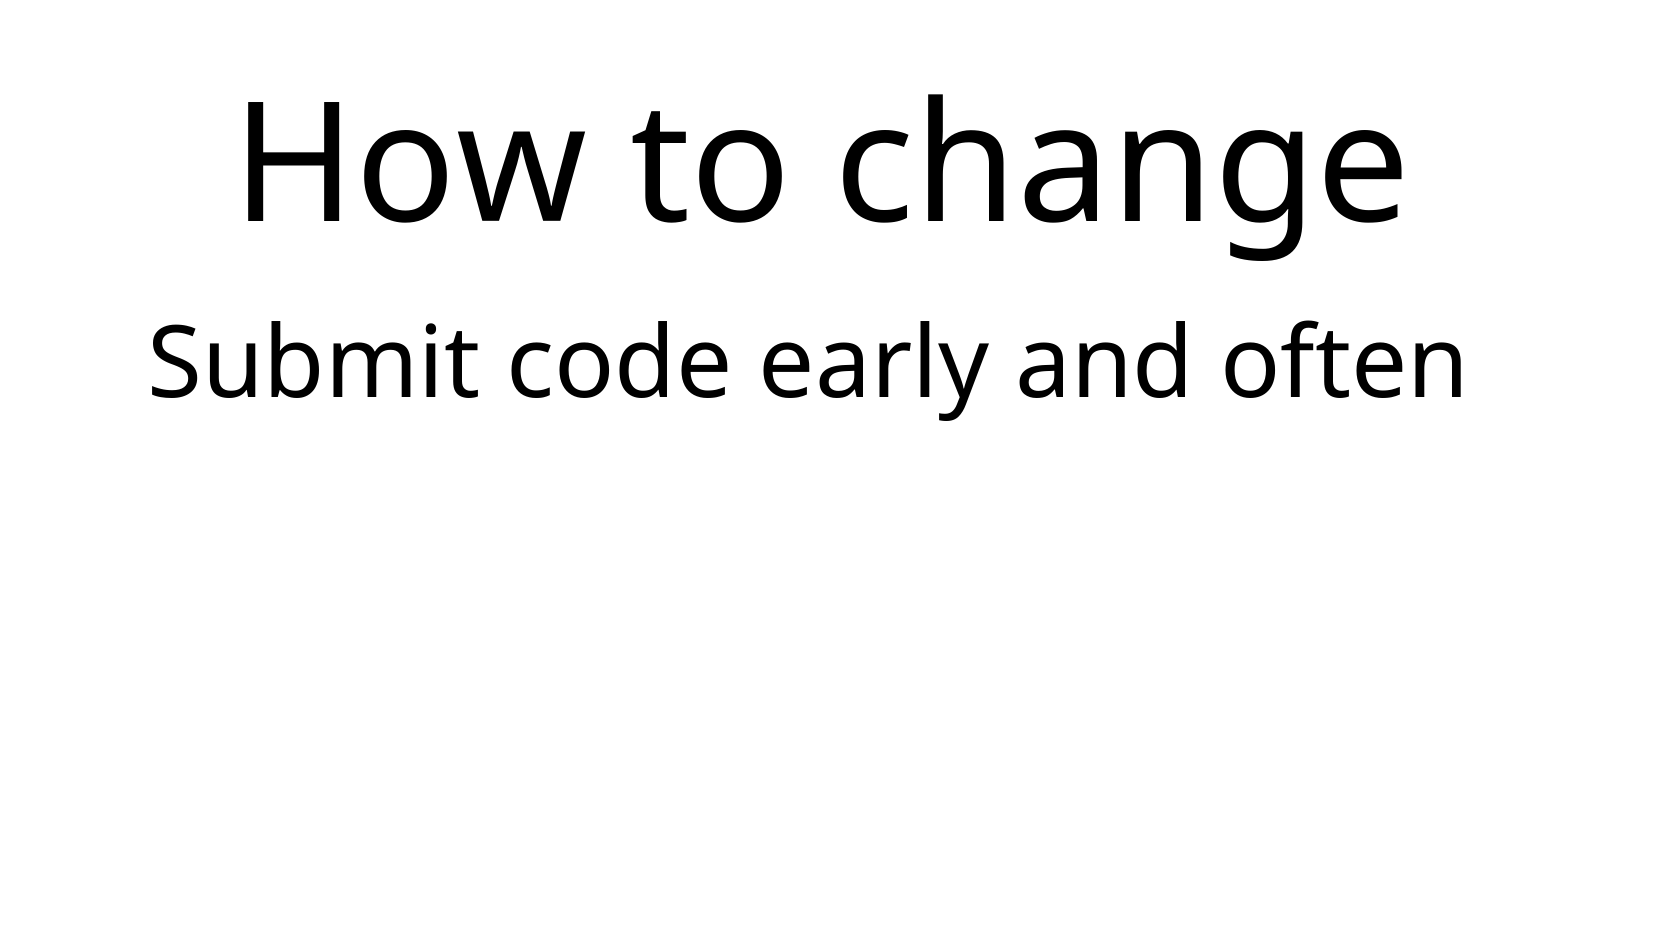

How to change
Submit code early and often
2.6.20 to 2.6.24-rc8